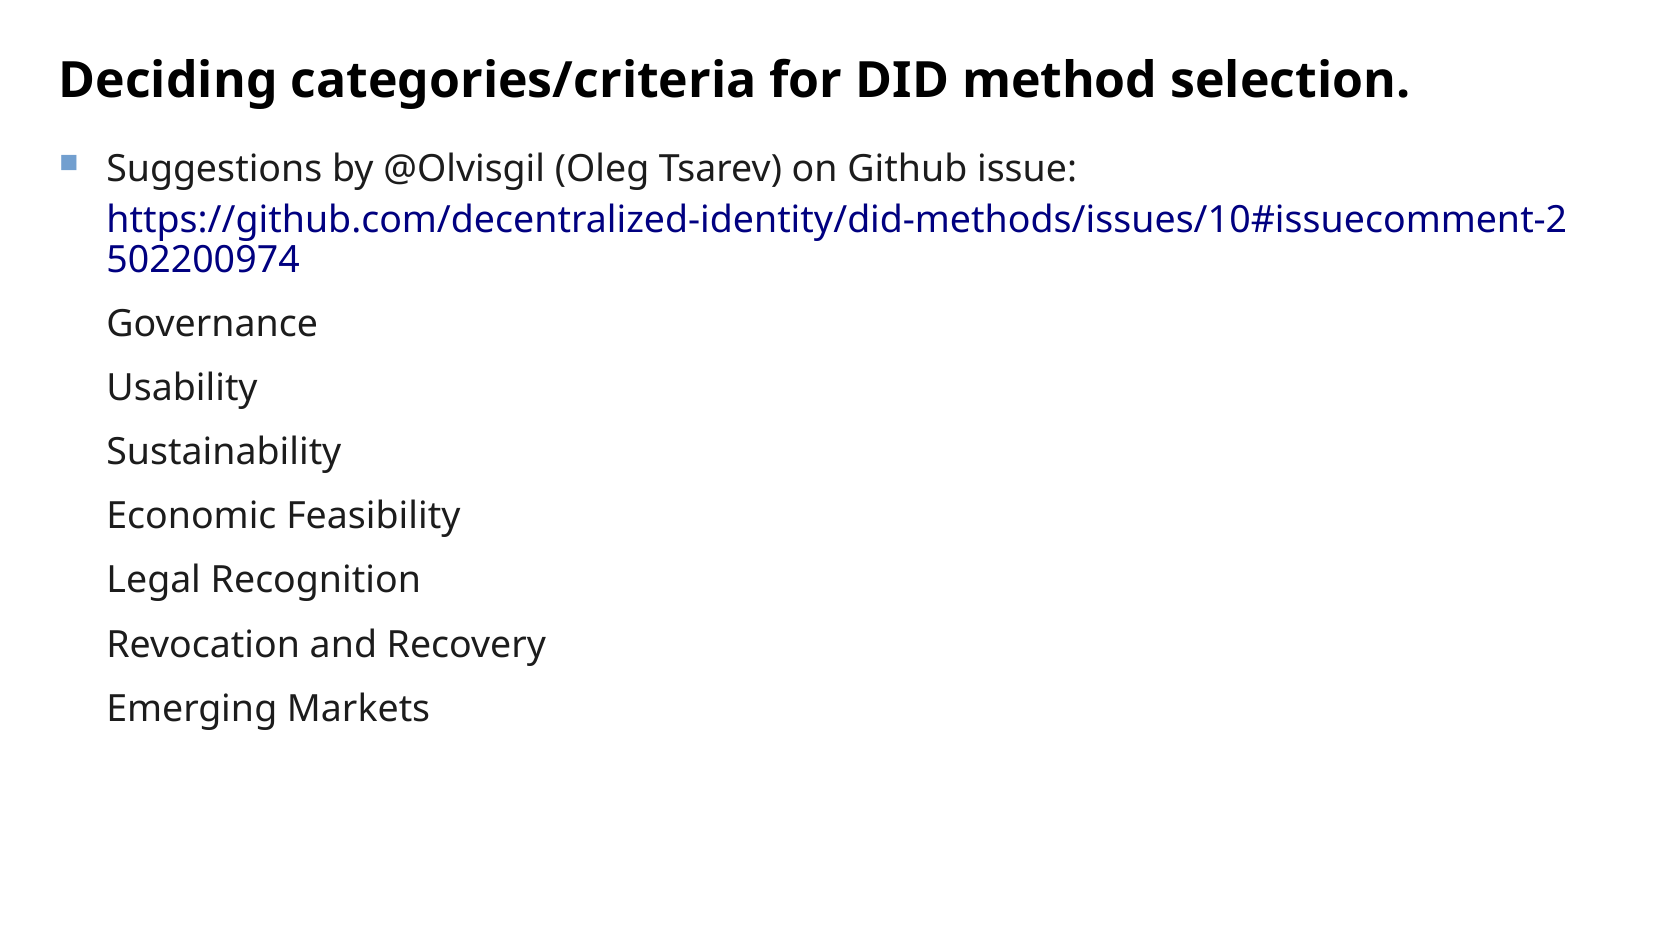

# Deciding categories/criteria for DID method selection.
Suggestions by @Olvisgil (Oleg Tsarev) on Github issue:
https://github.com/decentralized-identity/did-methods/issues/10#issuecomment-2502200974
Governance
Usability
Sustainability
Economic Feasibility
Legal Recognition
Revocation and Recovery
Emerging Markets